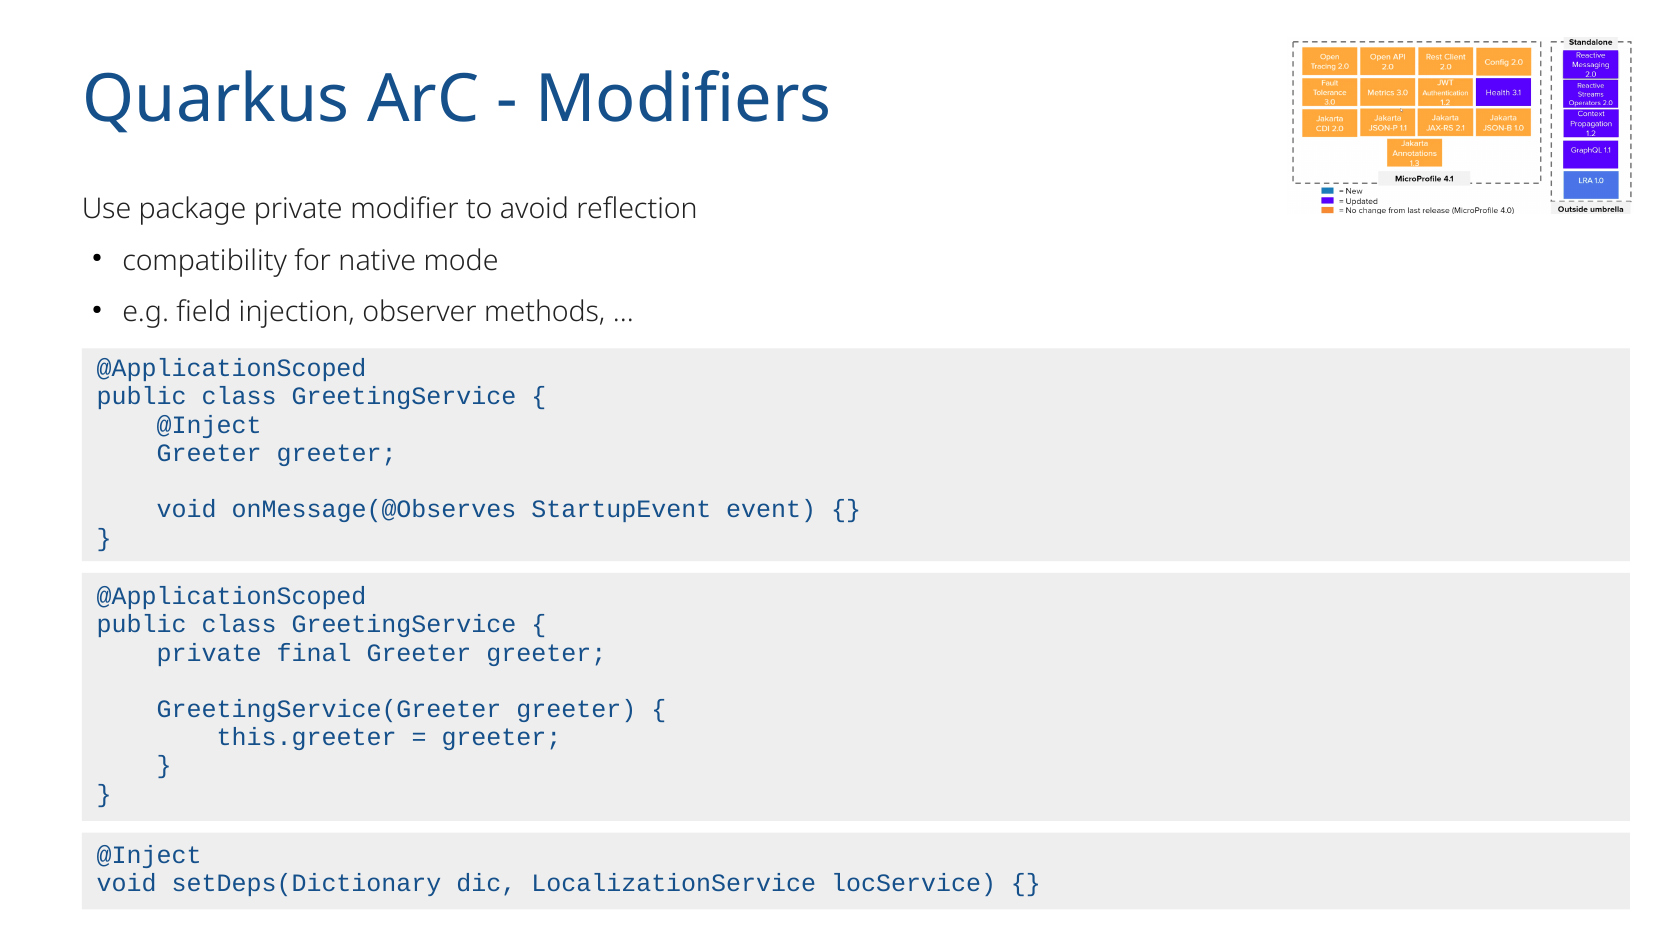

# Quarkus ArC - Modifiers
Use package private modifier to avoid reflection
compatibility for native mode
e.g. field injection, observer methods, ...
​@ApplicationScoped
public class GreetingService {
 @Inject
 Greeter greeter;
 void onMessage(@Observes StartupEvent event) {}
}
​@ApplicationScoped
public class GreetingService {
 private final Greeter greeter;
 GreetingService(Greeter greeter) {
 this.greeter = greeter;
 }
}
​@Inject
void setDeps(Dictionary dic, LocalizationService locService) {}